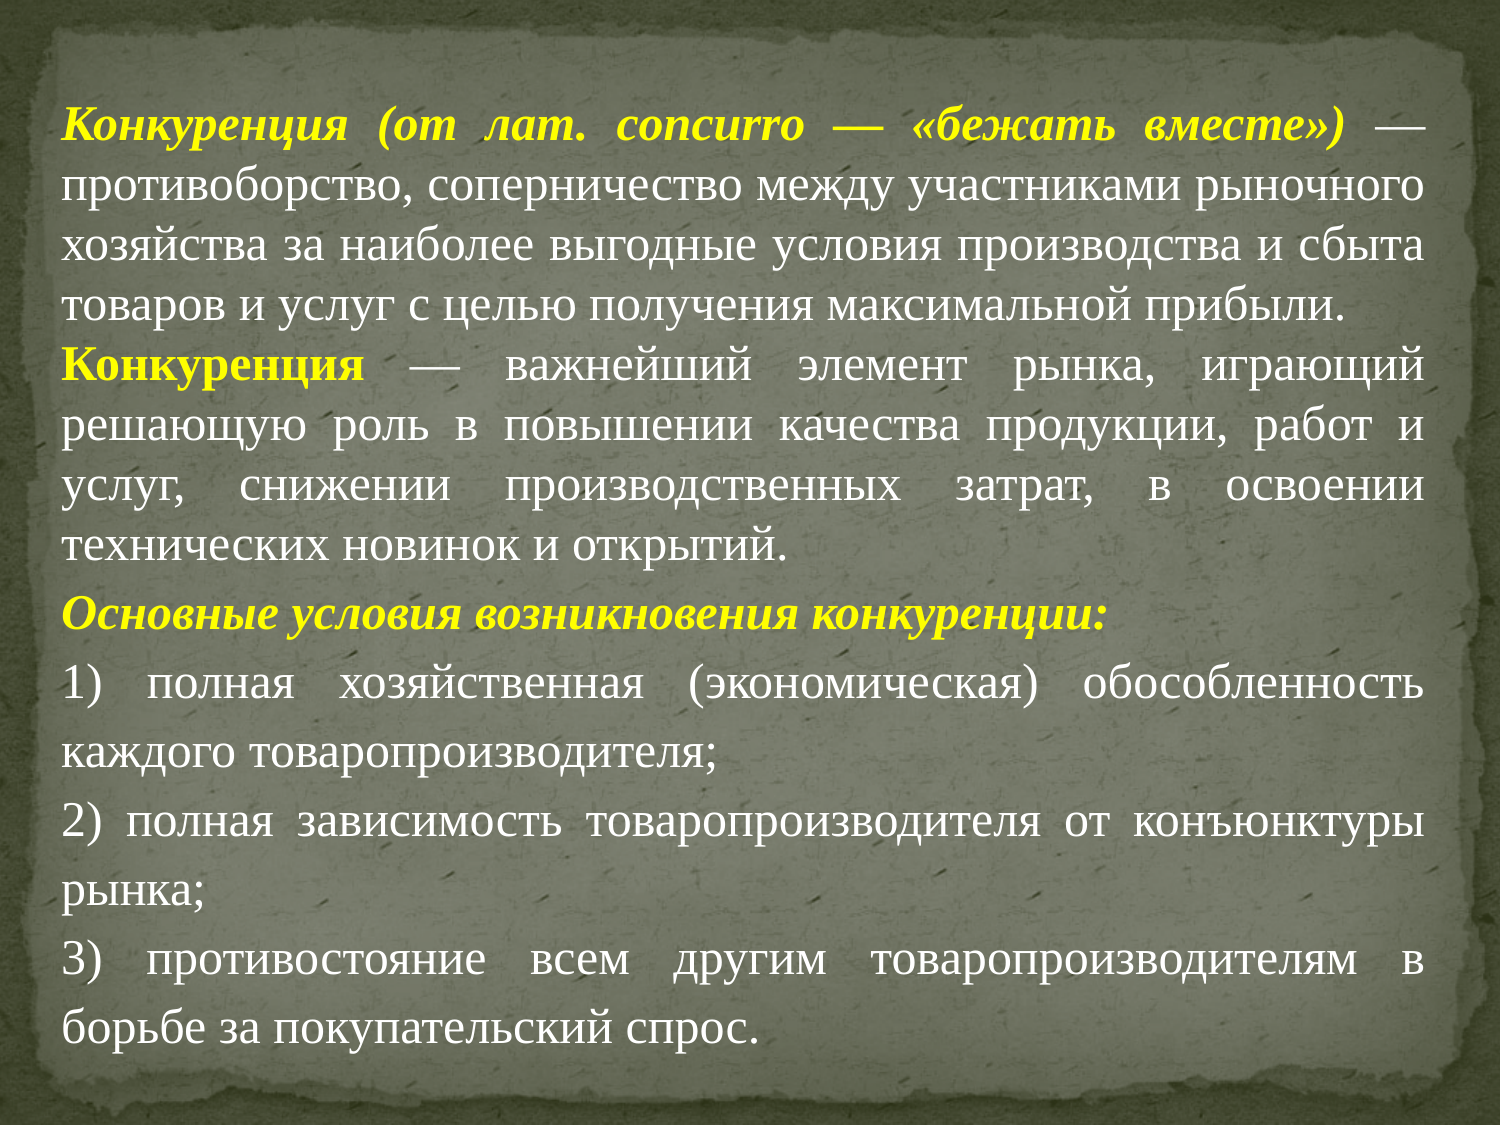

Конкуренция (от лат. concurro — «бежать вместе») — противоборство, соперничество между участниками рыночного хозяйства за наиболее выгодные условия производства и сбыта товаров и услуг с целью получения максимальной прибыли.
Конкуренция — важнейший элемент рынка, играющий решающую роль в повышении качества продукции, работ и услуг, снижении производственных затрат, в освоении технических новинок и открытий.
Основные условия возникновения конкуренции:
1) полная хозяйственная (экономическая) обособленность каждого товаропроизводителя;
2) полная зависимость товаропроизводителя от конъюнктуры рынка;
3) противостояние всем другим товаропроизводителям в борьбе за покупательский спрос.